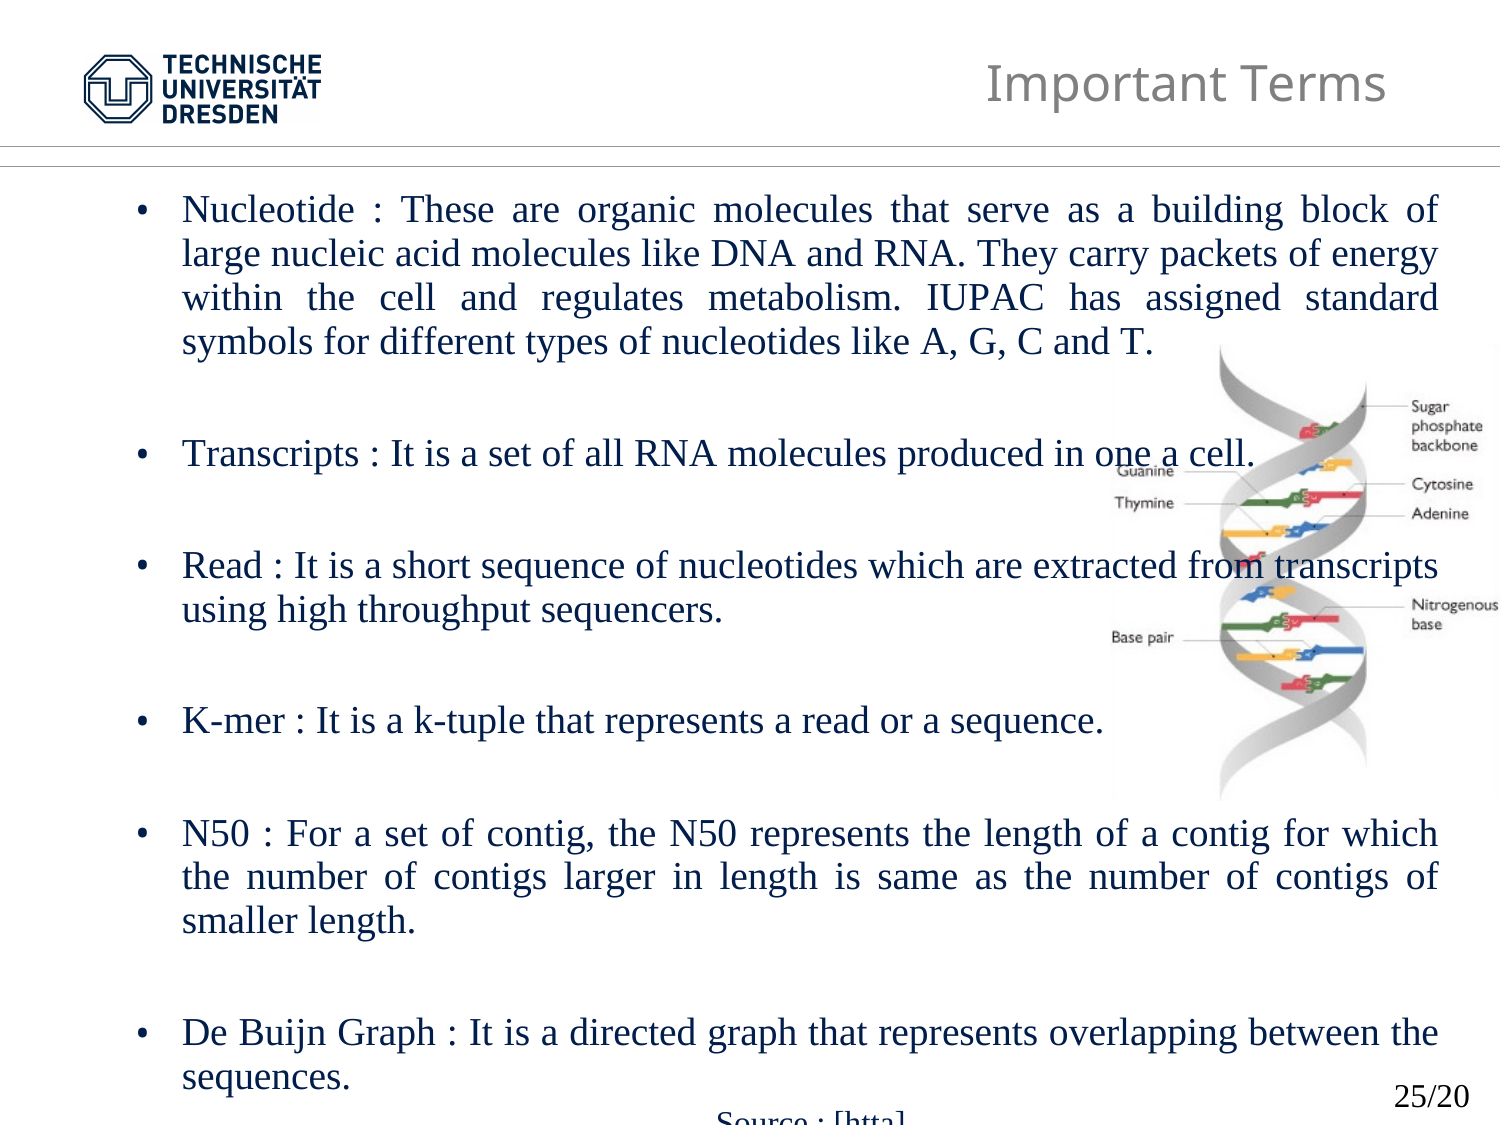

# Important Terms
Nucleotide : These are organic molecules that serve as a building block of large nucleic acid molecules like DNA and RNA. They carry packets of energy within the cell and regulates metabolism. IUPAC has assigned standard symbols for different types of nucleotides like A, G, C and T.
Transcripts : It is a set of all RNA molecules produced in one a cell.
Read : It is a short sequence of nucleotides which are extracted from transcripts using high throughput sequencers.
K-mer : It is a k-tuple that represents a read or a sequence.
N50 : For a set of contig, the N50 represents the length of a contig for which the number of contigs larger in length is same as the number of contigs of smaller length.
De Buijn Graph : It is a directed graph that represents overlapping between the sequences.
Source : [htta]
25